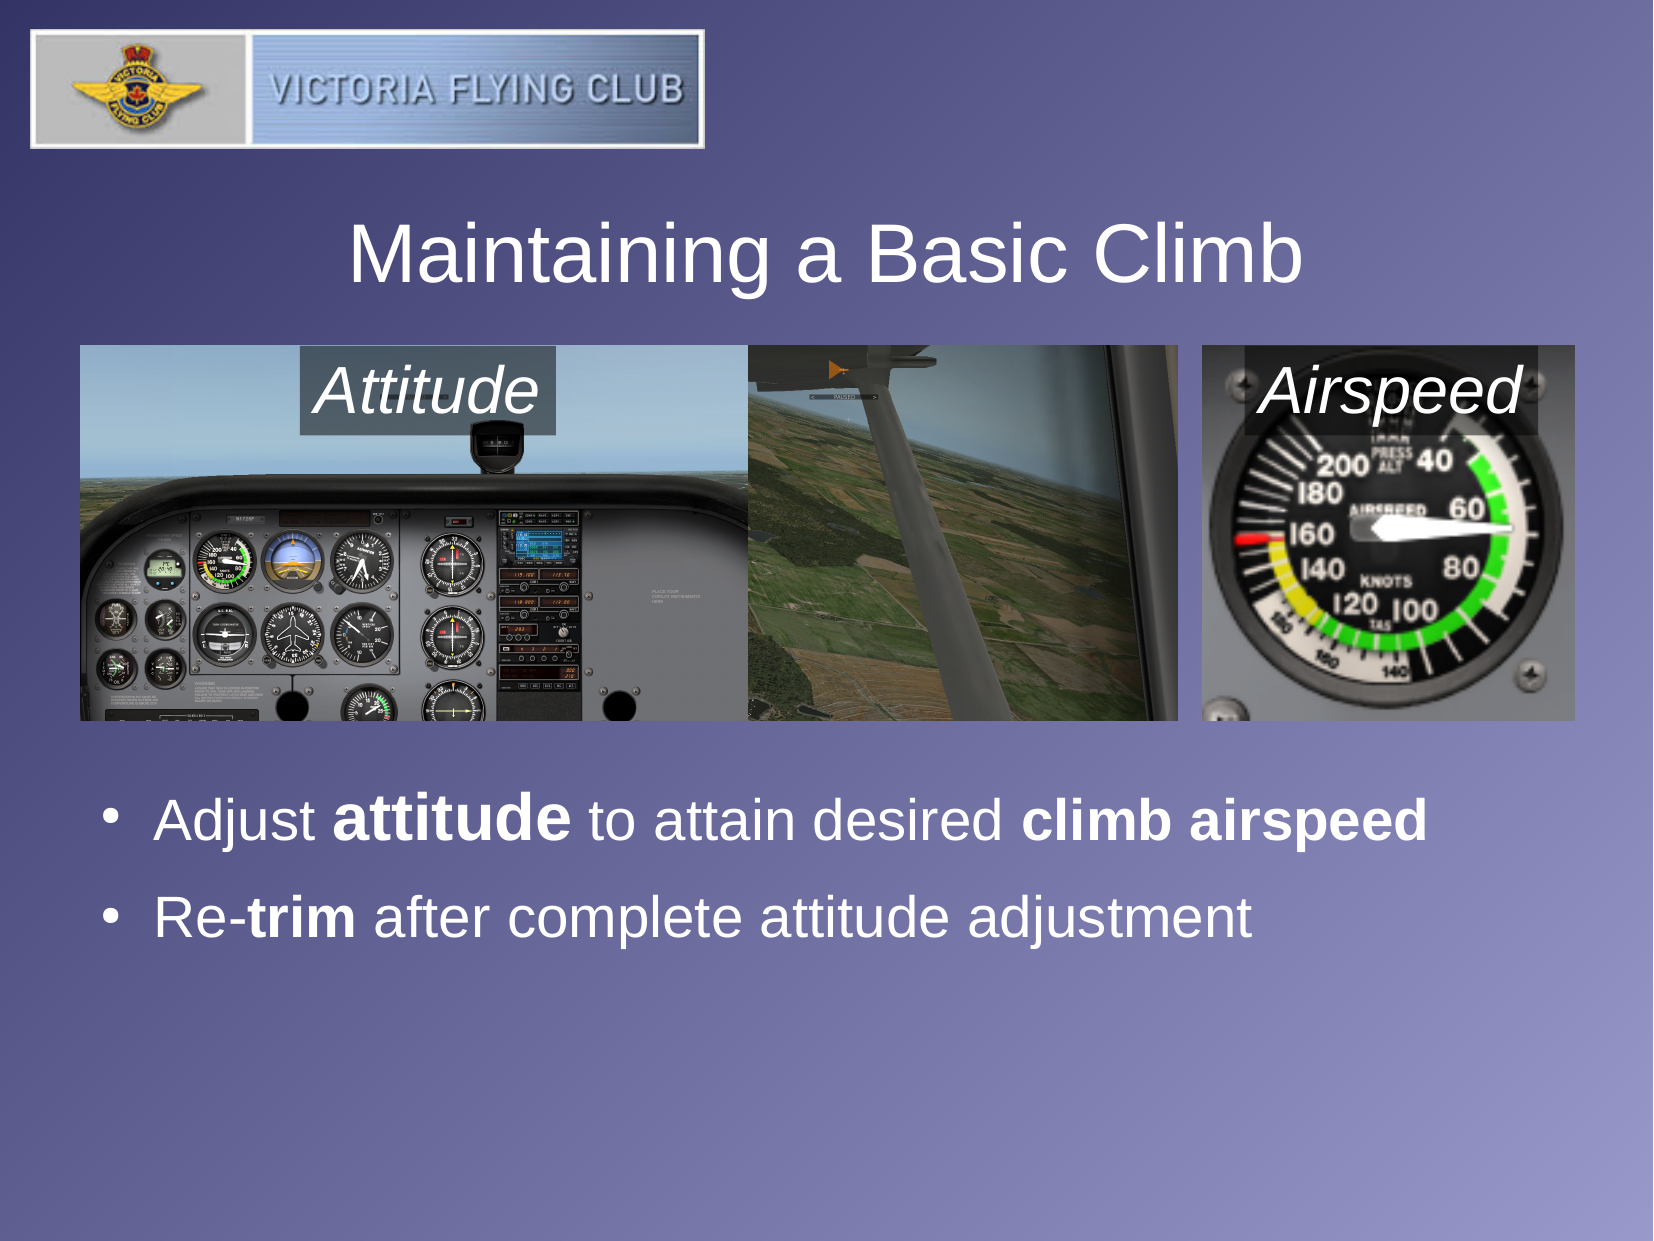

# Maintaining a Basic Climb
Airspeed
Attitude
Adjust attitude to attain desired climb airspeed
Re-trim after complete attitude adjustment